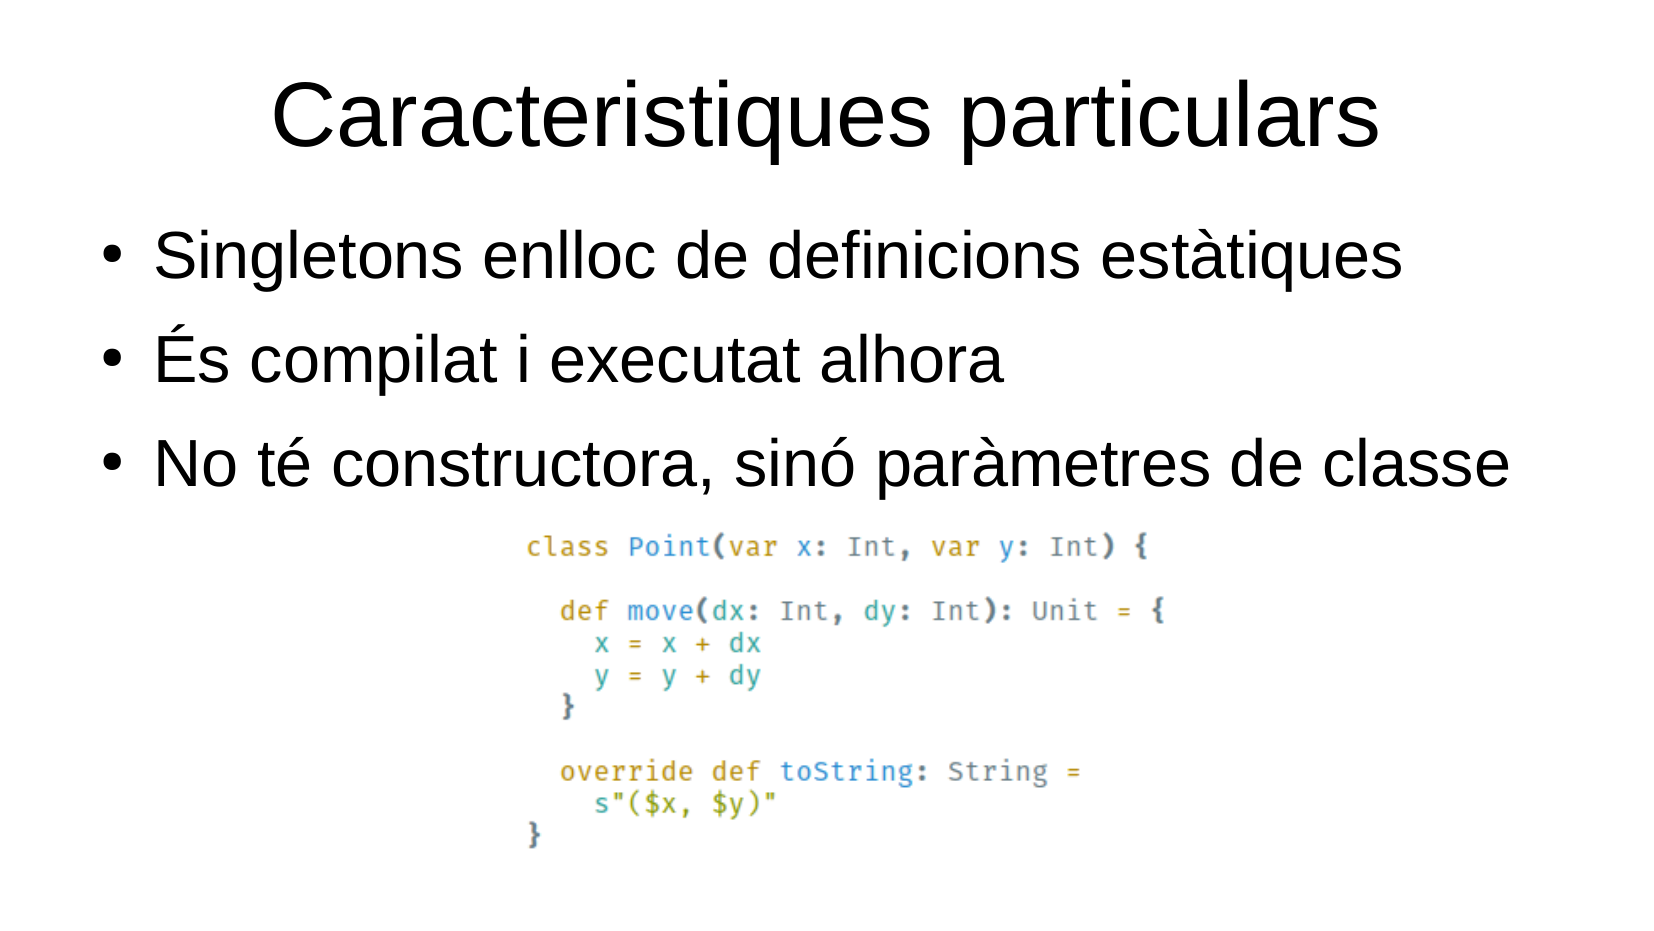

# Caracteristiques particulars
Singletons enlloc de definicions estàtiques
És compilat i executat alhora
No té constructora, sinó paràmetres de classe